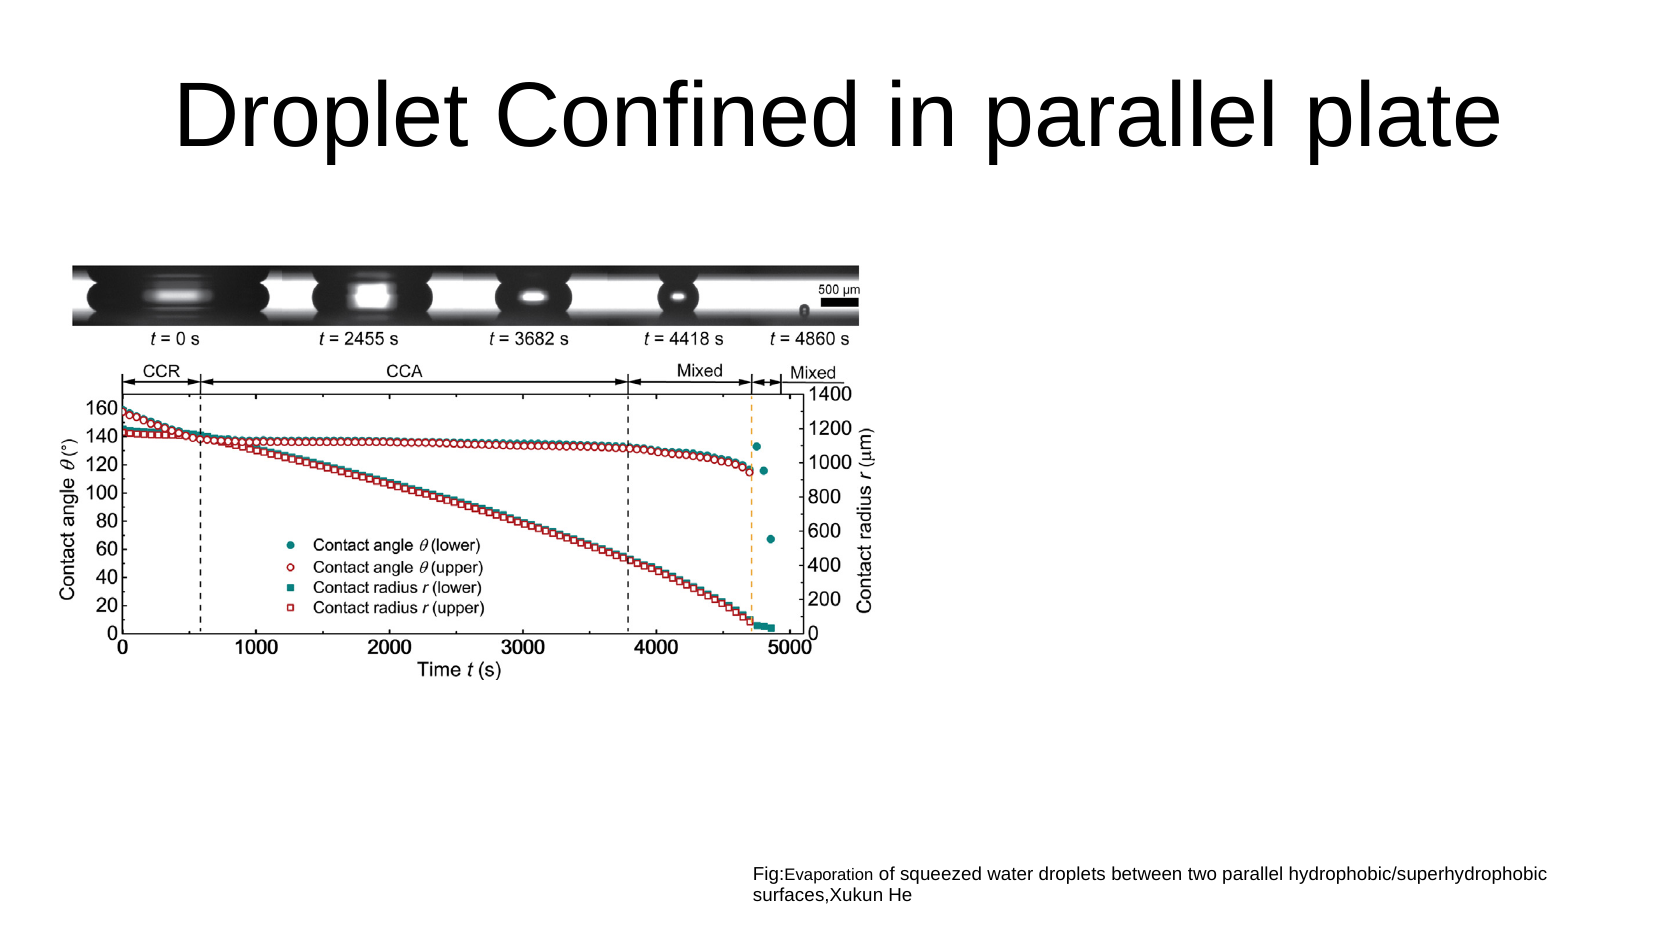

# Droplet Confined in parallel plate
Fig:Evaporation of squeezed water droplets between two parallel hydrophobic/superhydrophobic surfaces,Xukun He